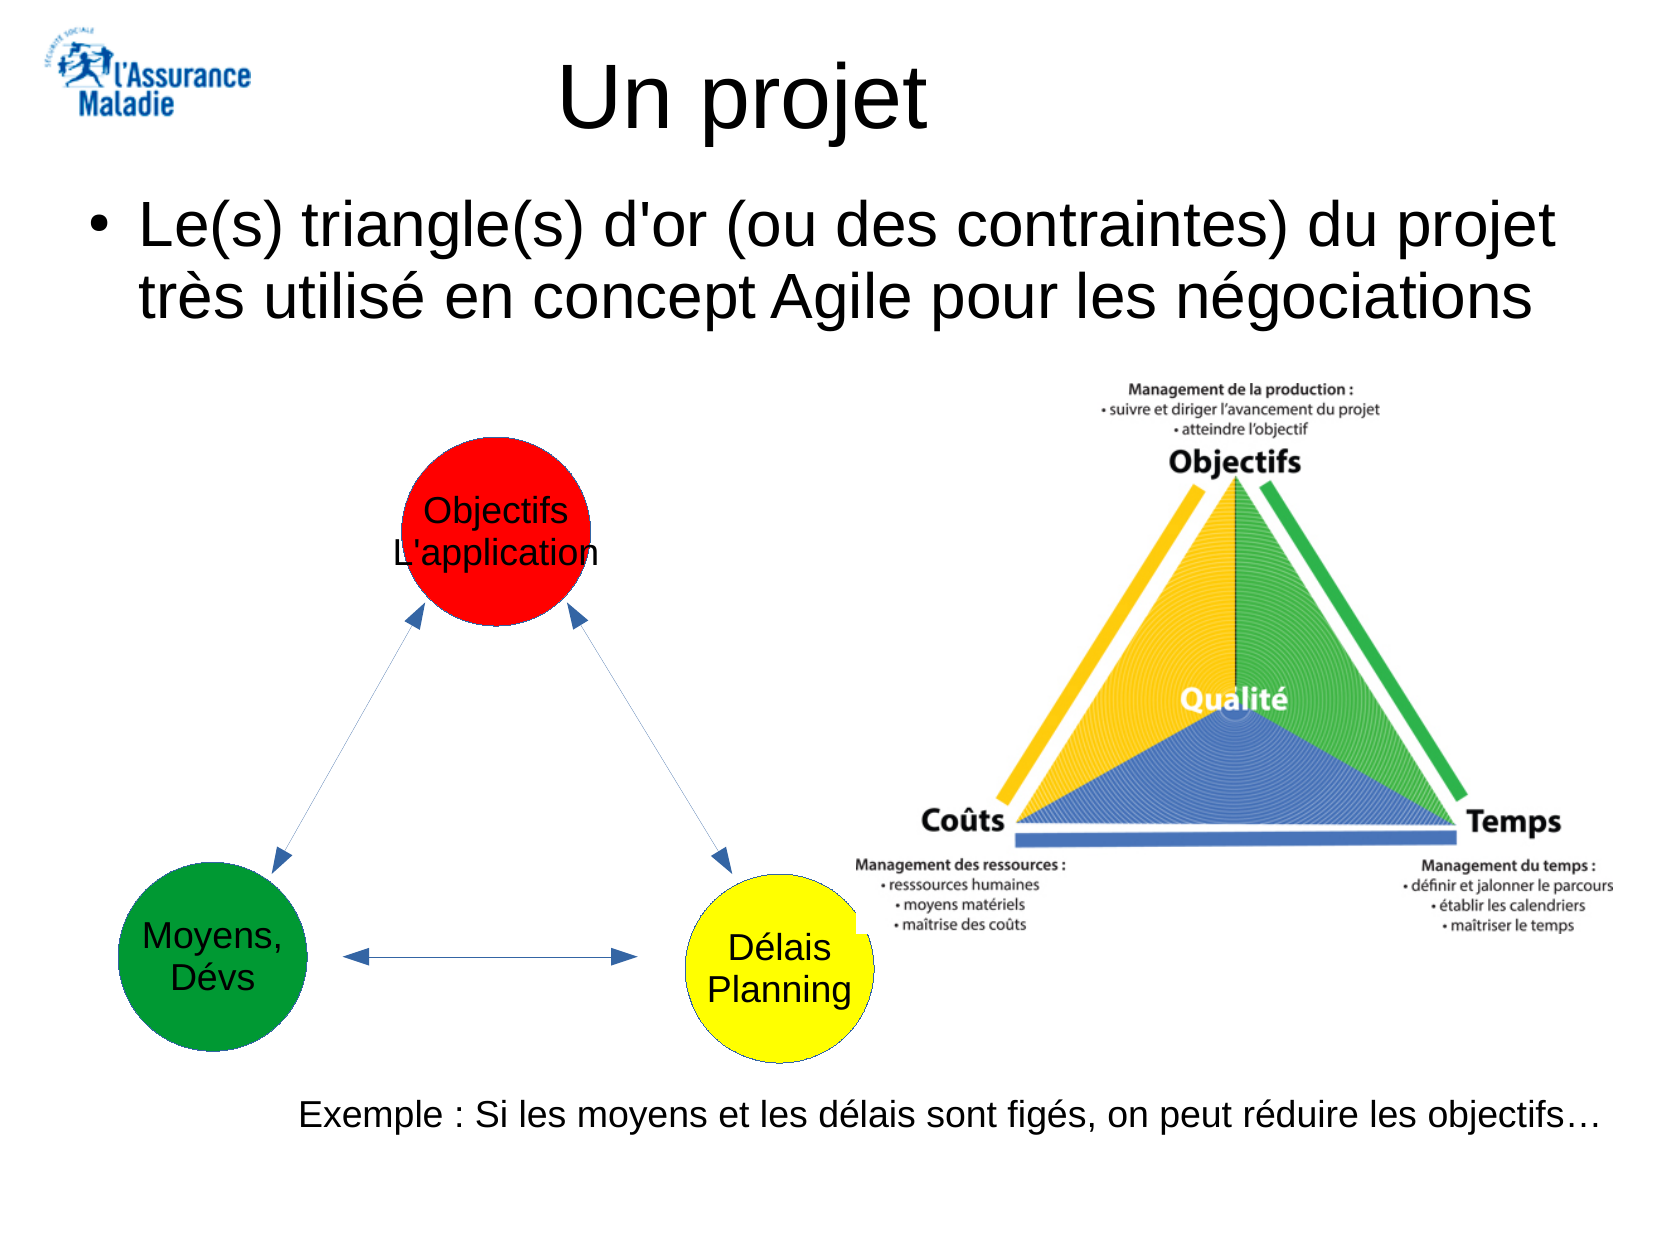

Un projet
# Le(s) triangle(s) d'or (ou des contraintes) du projet très utilisé en concept Agile pour les négociations
Objectifs
L'application
Moyens,
Dévs
Délais
Planning
Exemple : Si les moyens et les délais sont figés, on peut réduire les objectifs…